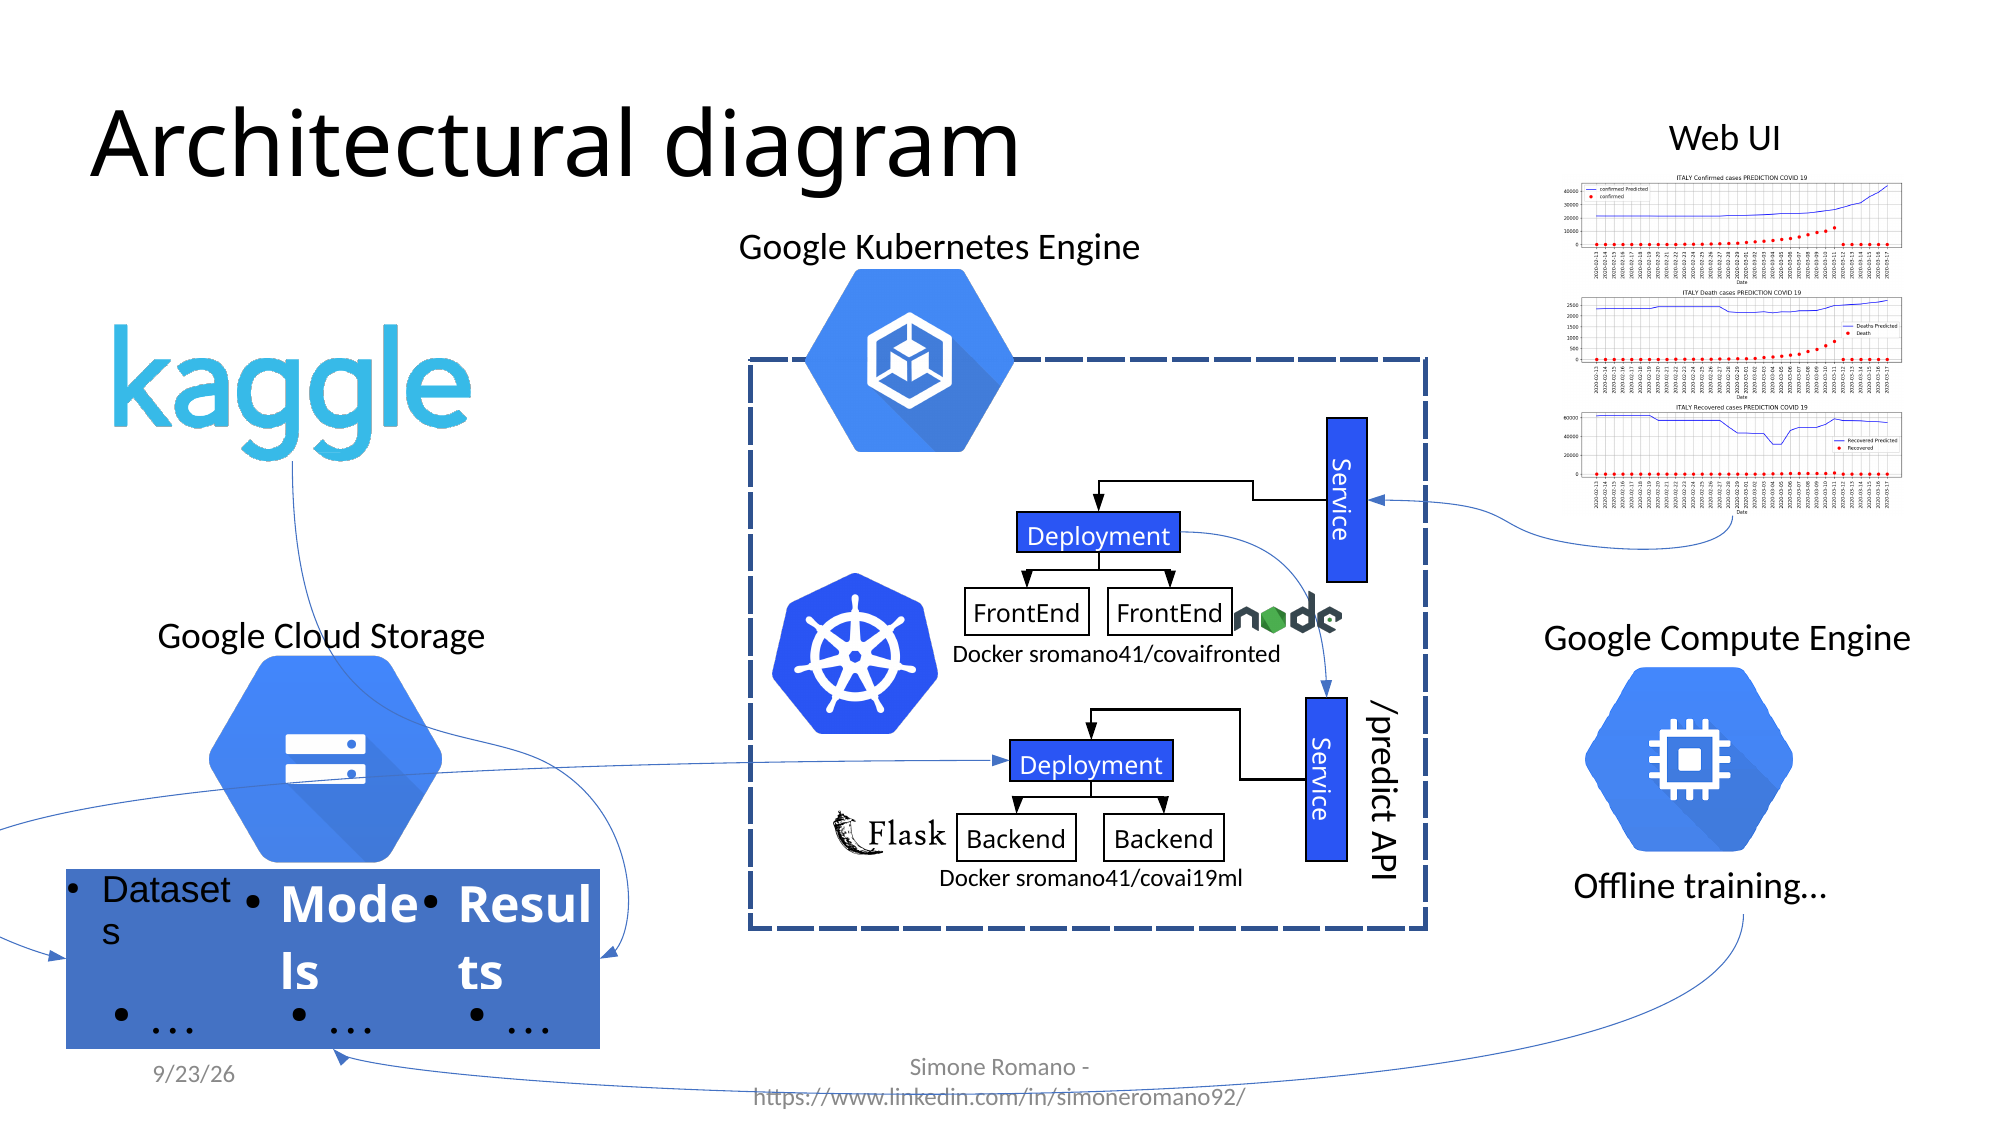

# Architectural diagram
Web UI
Google Kubernetes Engine
Service
Deployment
FrontEnd
FrontEnd
Deployment
Backend
Backend
Service
/predict API
Google Cloud Storage
Google Compute Engine
Docker sromano41/covaifronted
Offline training…
Docker sromano41/covai19ml
| Datasets | Models | Results |
| --- | --- | --- |
| … | … | … |
Simone Romano - https://www.linkedin.com/in/simoneromano92/